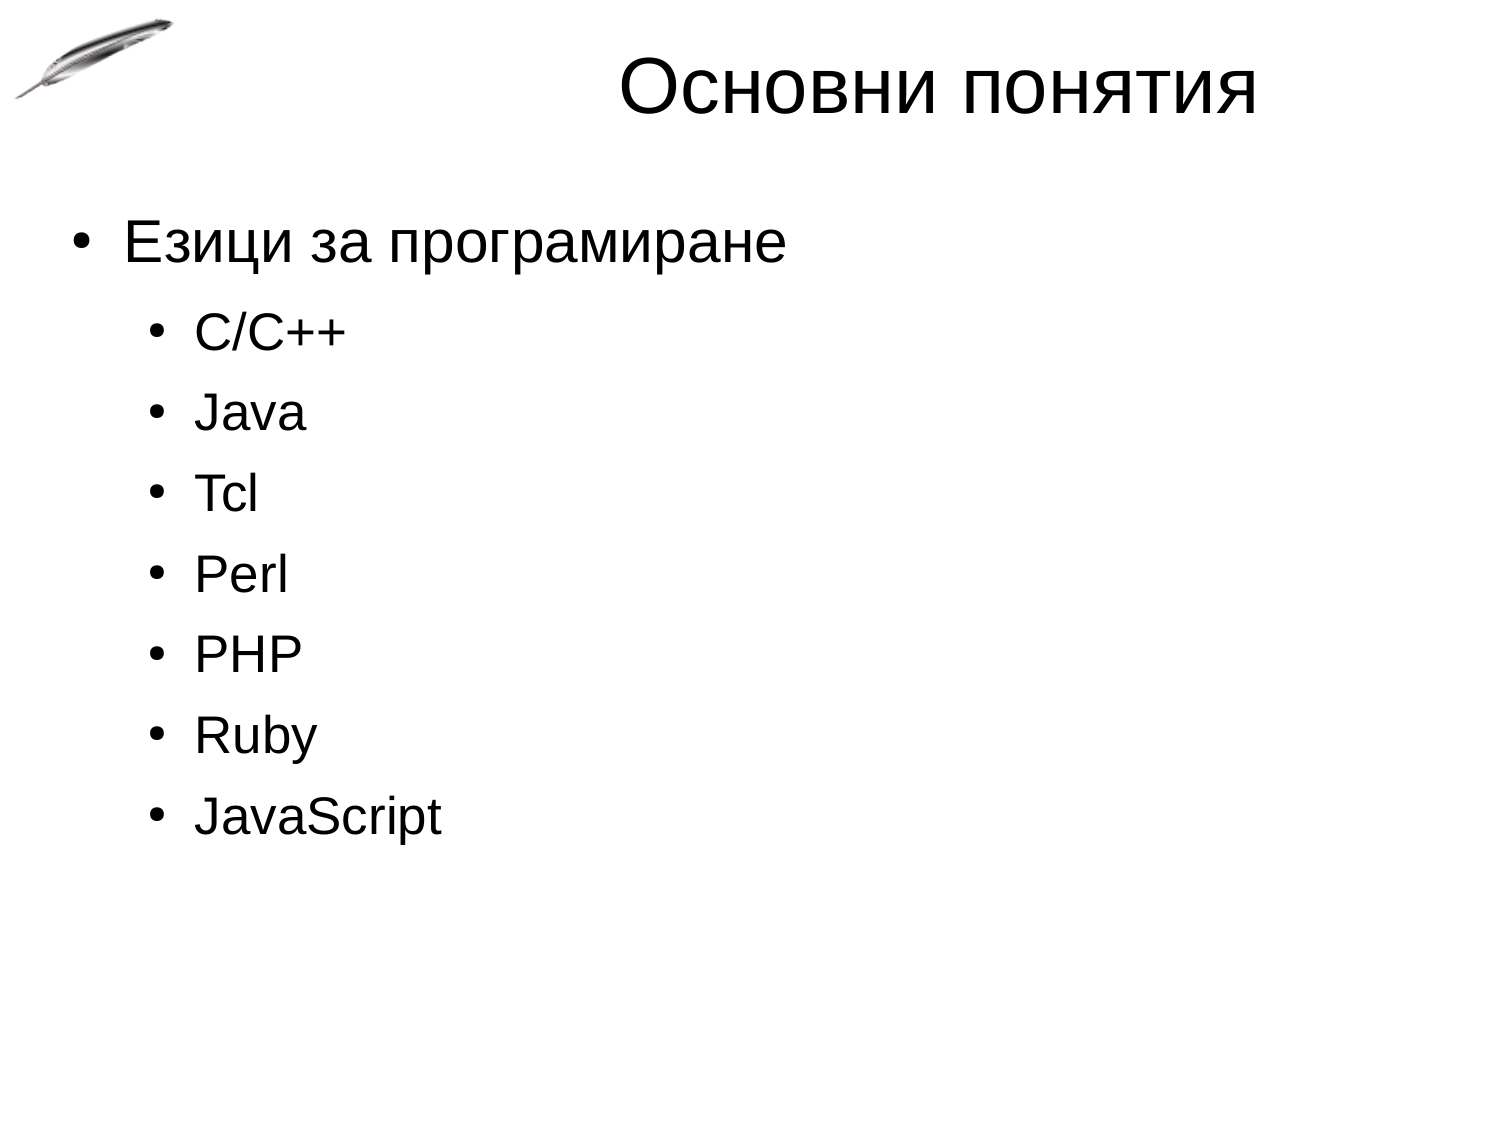

# Основни понятия
Езици за програмиране
C/C++
Java
Tcl
Perl
PHP
Ruby
JavaScript